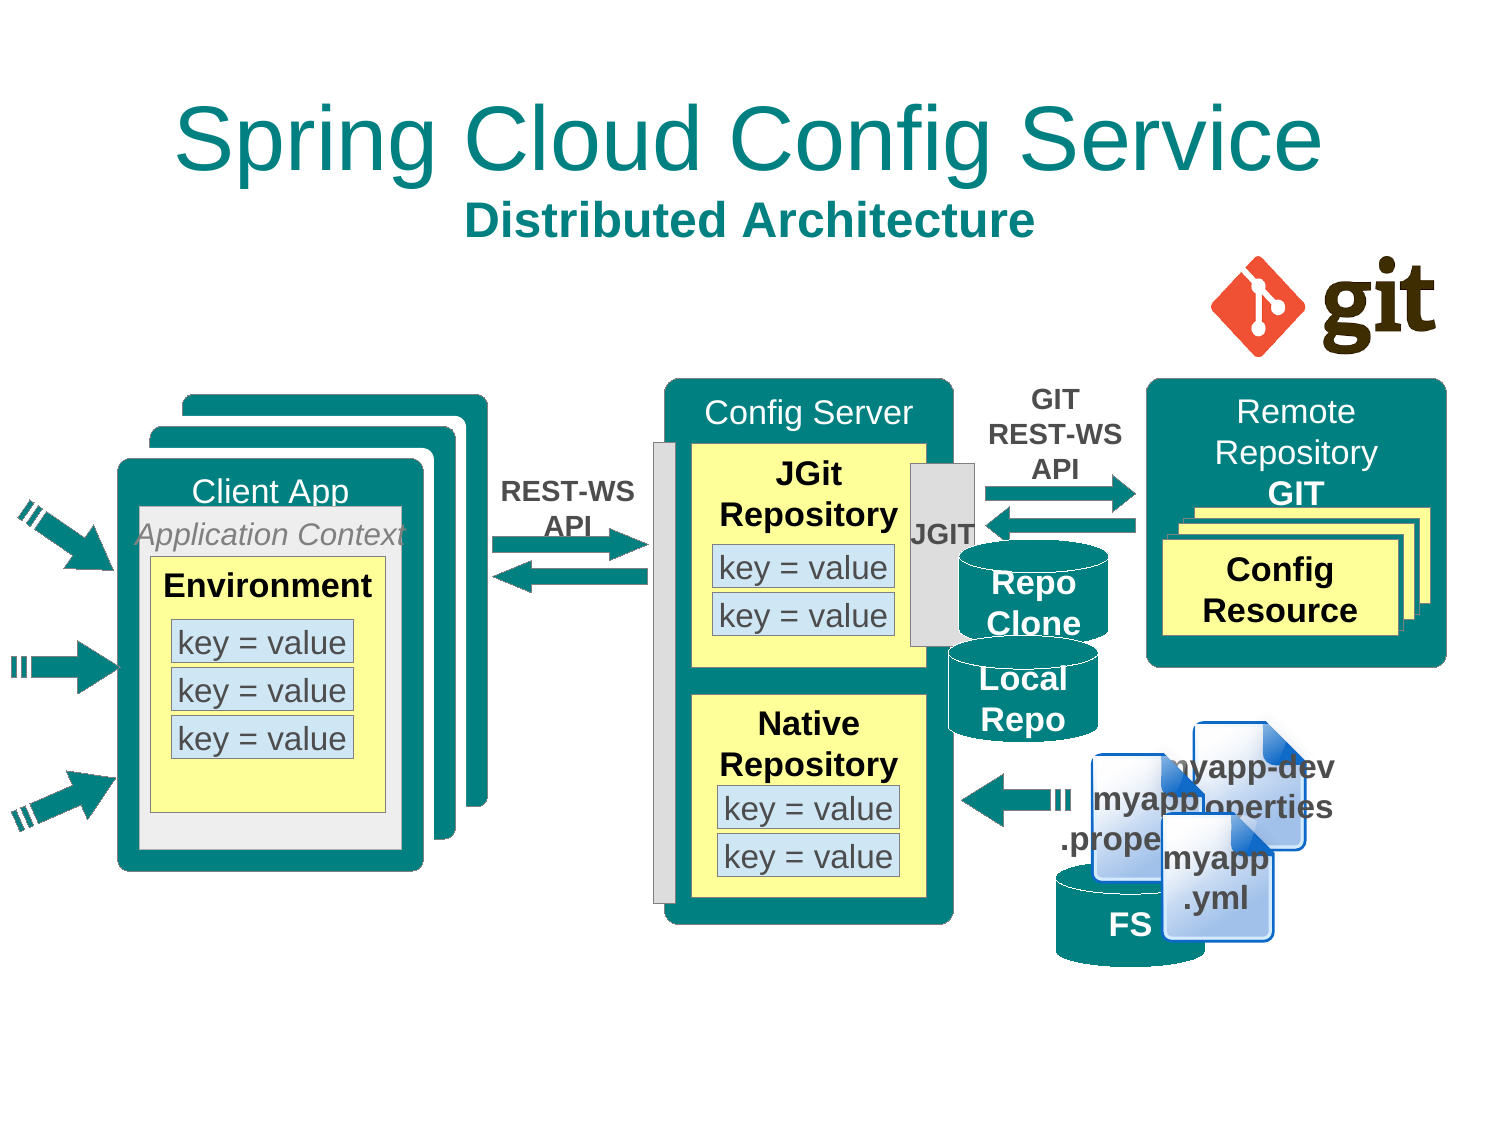

# Spring Cloud Config Service
Distributed Architecture
GIT
REST-WS
API
Remote
Repository
GIT
Config Server
JGit
Repository
Client App
REST-WS
API
Application Context
JGIT
Repo
Clone
Config
Resource
key = value
Environment
key = value
key = value
Local
Repo
key = value
Native
Repository
myapp-dev
.properties
key = value
myapp
.properties
key = value
myapp
.yml
key = value
FS